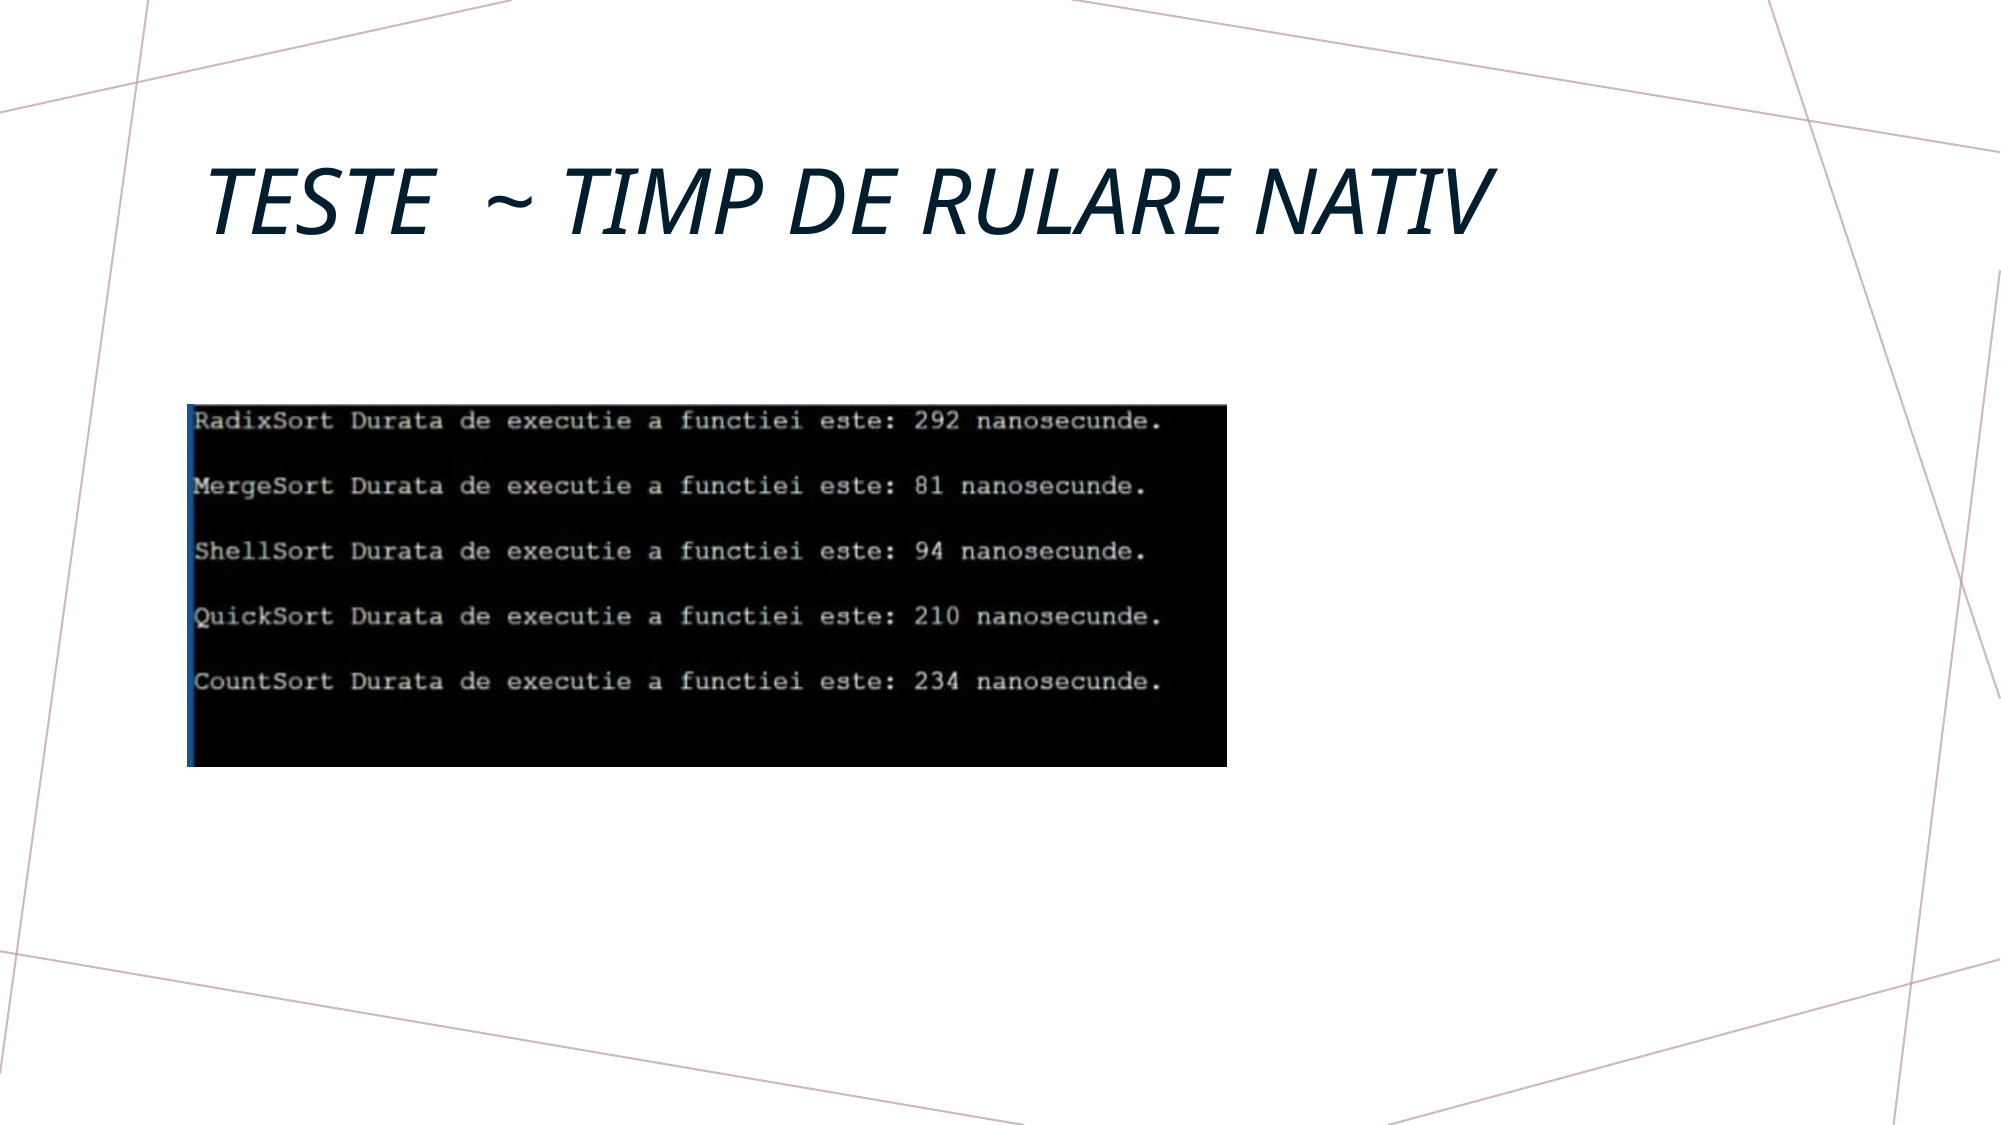

# Teste ~ timp de rulare nativ